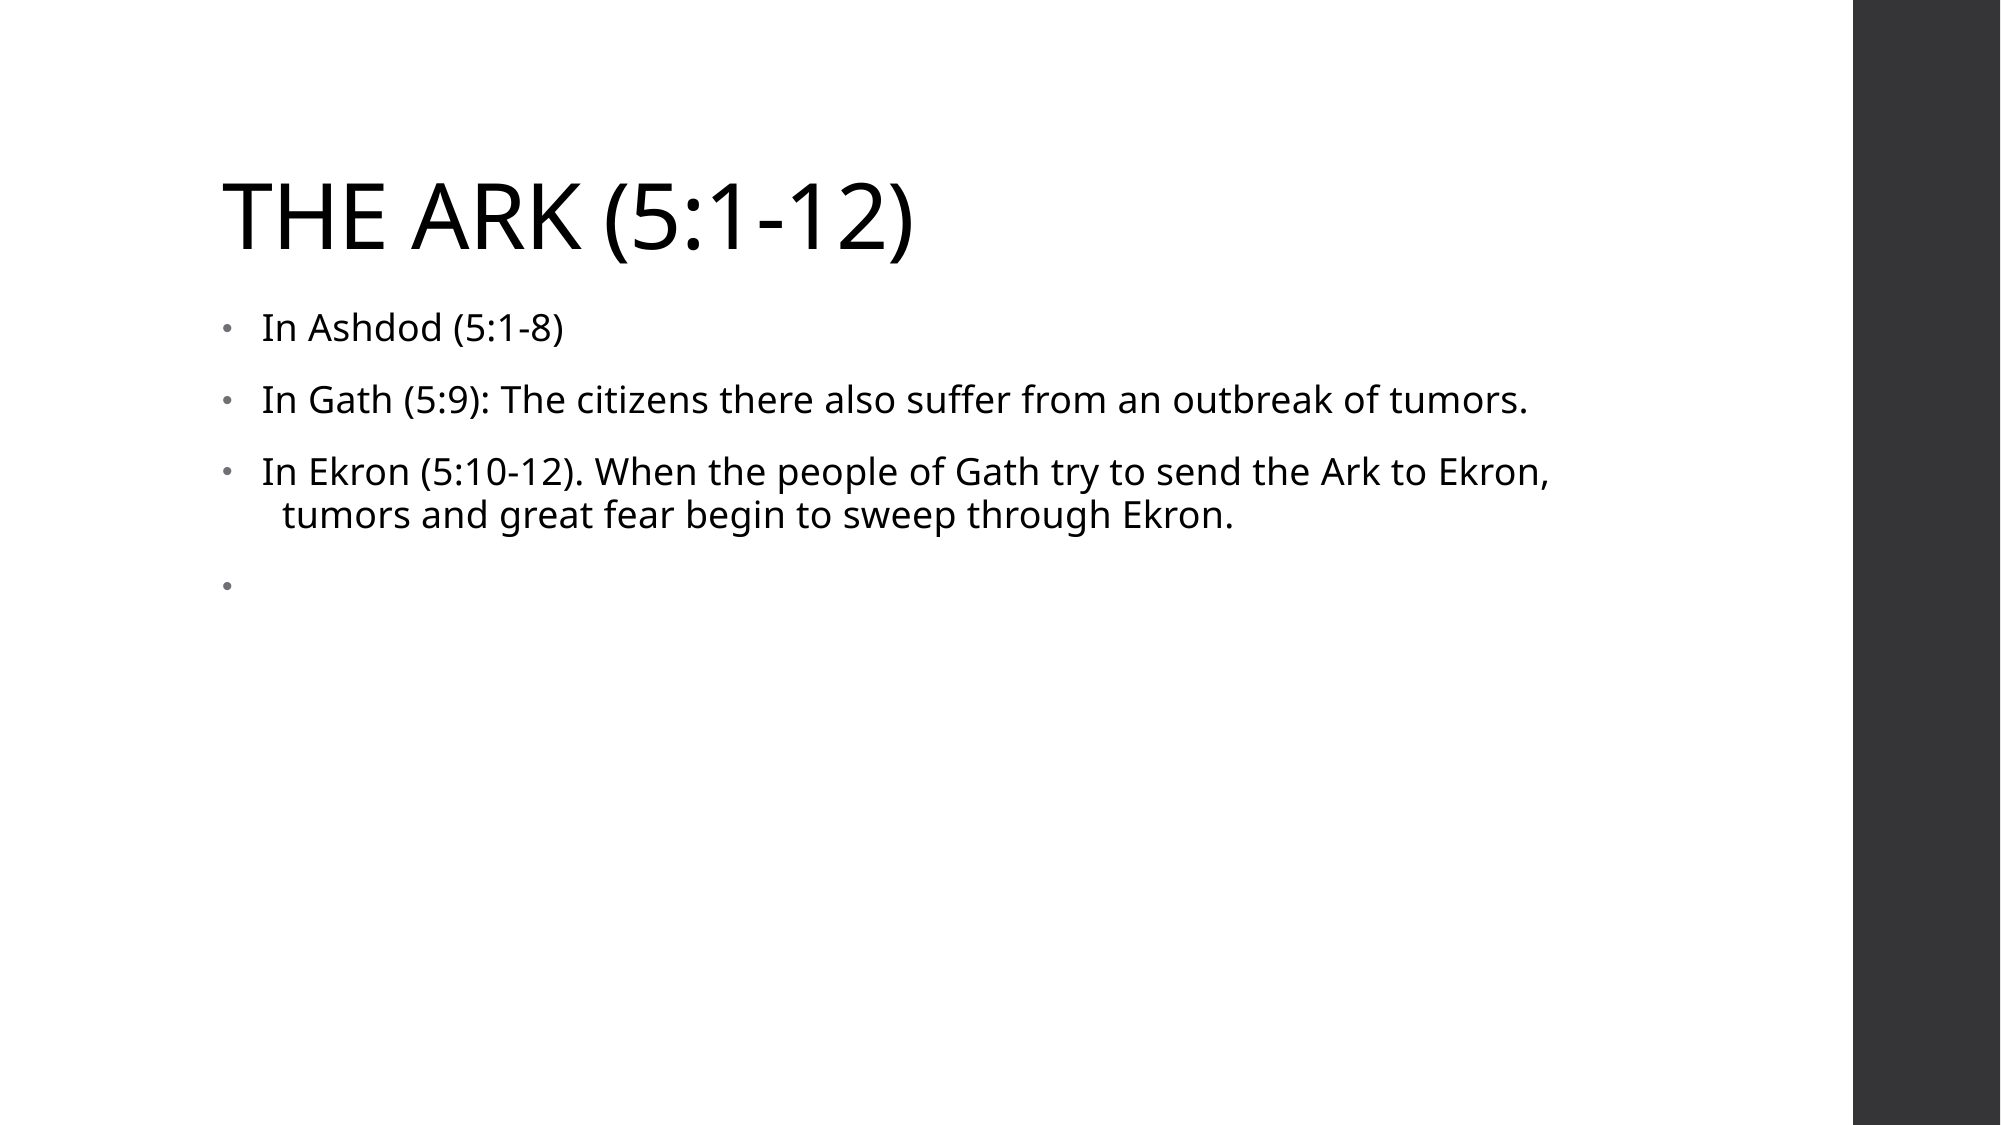

# THE ARK (5:1-12)
 In Ashdod (5:1-8)
 In Gath (5:9): The citizens there also suffer from an outbreak of tumors.
 In Ekron (5:10-12). When the people of Gath try to send the Ark to Ekron, tumors and great fear begin to sweep through Ekron.